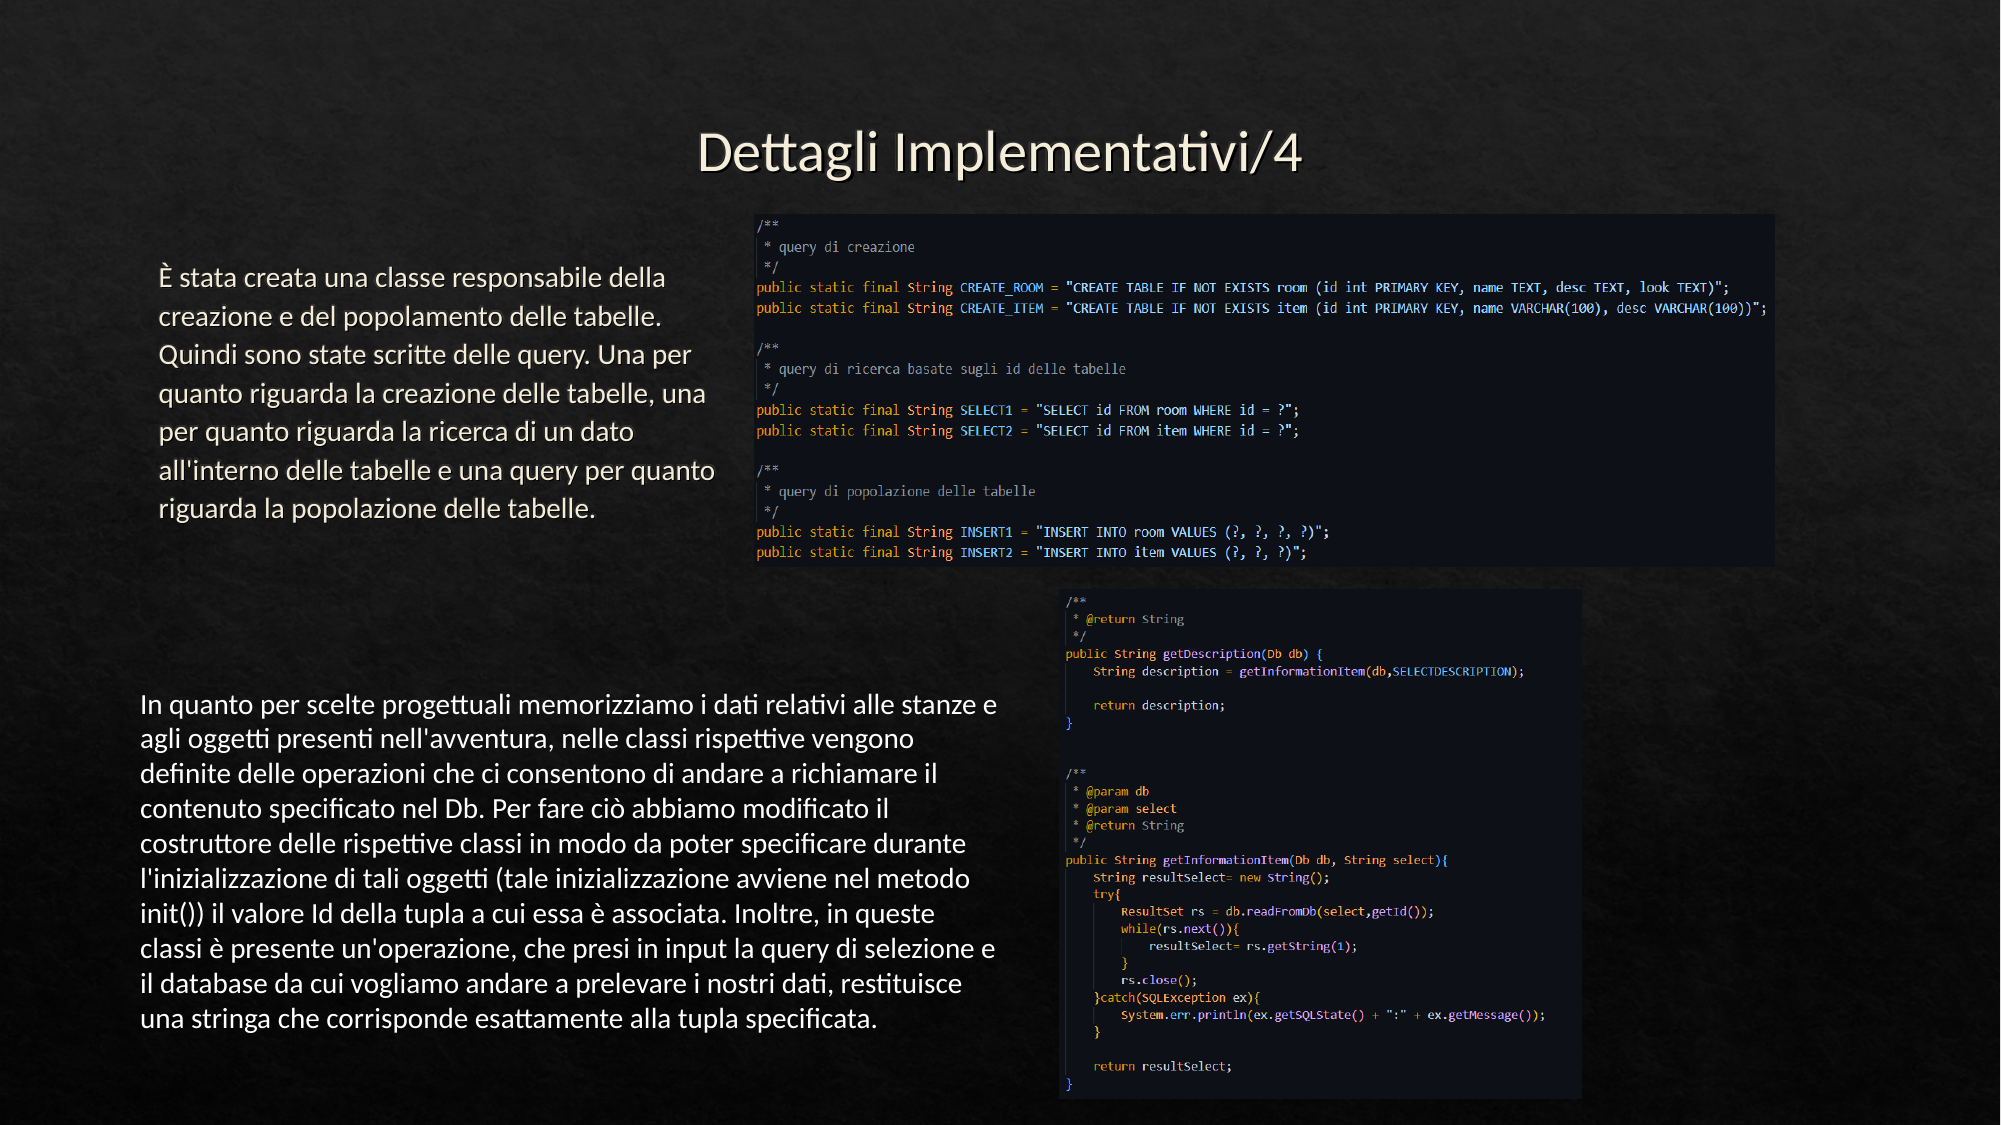

# Dettagli Implementativi/4
È stata creata una classe responsabile della creazione e del popolamento delle tabelle. Quindi sono state scritte delle query. Una per quanto riguarda la creazione delle tabelle, una per quanto riguarda la ricerca di un dato all'interno delle tabelle e una query per quanto riguarda la popolazione delle tabelle.
In quanto per scelte progettuali memorizziamo i dati relativi alle stanze e agli oggetti presenti nell'avventura, nelle classi rispettive vengono definite delle operazioni che ci consentono di andare a richiamare il contenuto specificato nel Db. Per fare ciò abbiamo modificato il costruttore delle rispettive classi in modo da poter specificare durante l'inizializzazione di tali oggetti (tale inizializzazione avviene nel metodo init()) il valore Id della tupla a cui essa è associata. Inoltre, in queste classi è presente un'operazione, che presi in input la query di selezione e il database da cui vogliamo andare a prelevare i nostri dati, restituisce una stringa che corrisponde esattamente alla tupla specificata.